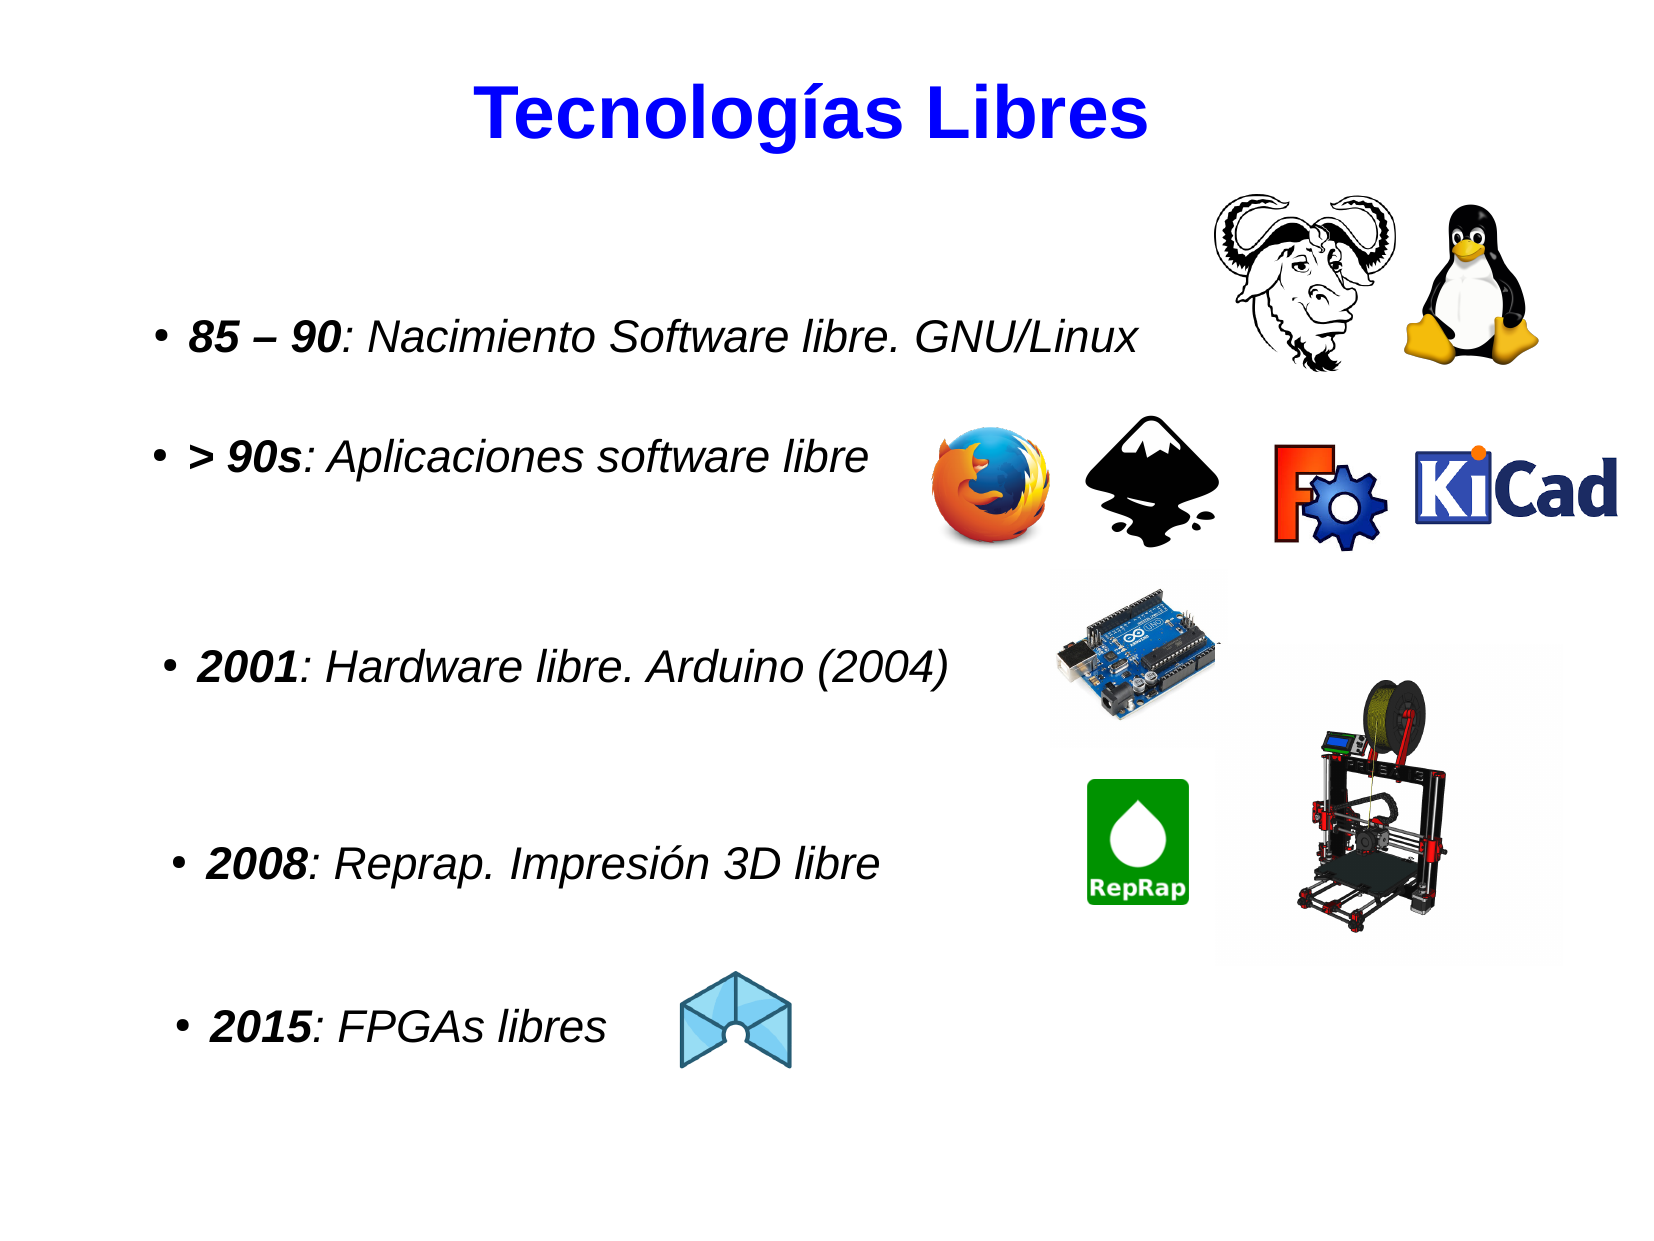

Tecnologías Libres
85 – 90: Nacimiento Software libre. GNU/Linux
> 90s: Aplicaciones software libre
2001: Hardware libre. Arduino (2004)
2008: Reprap. Impresión 3D libre
2015: FPGAs libres